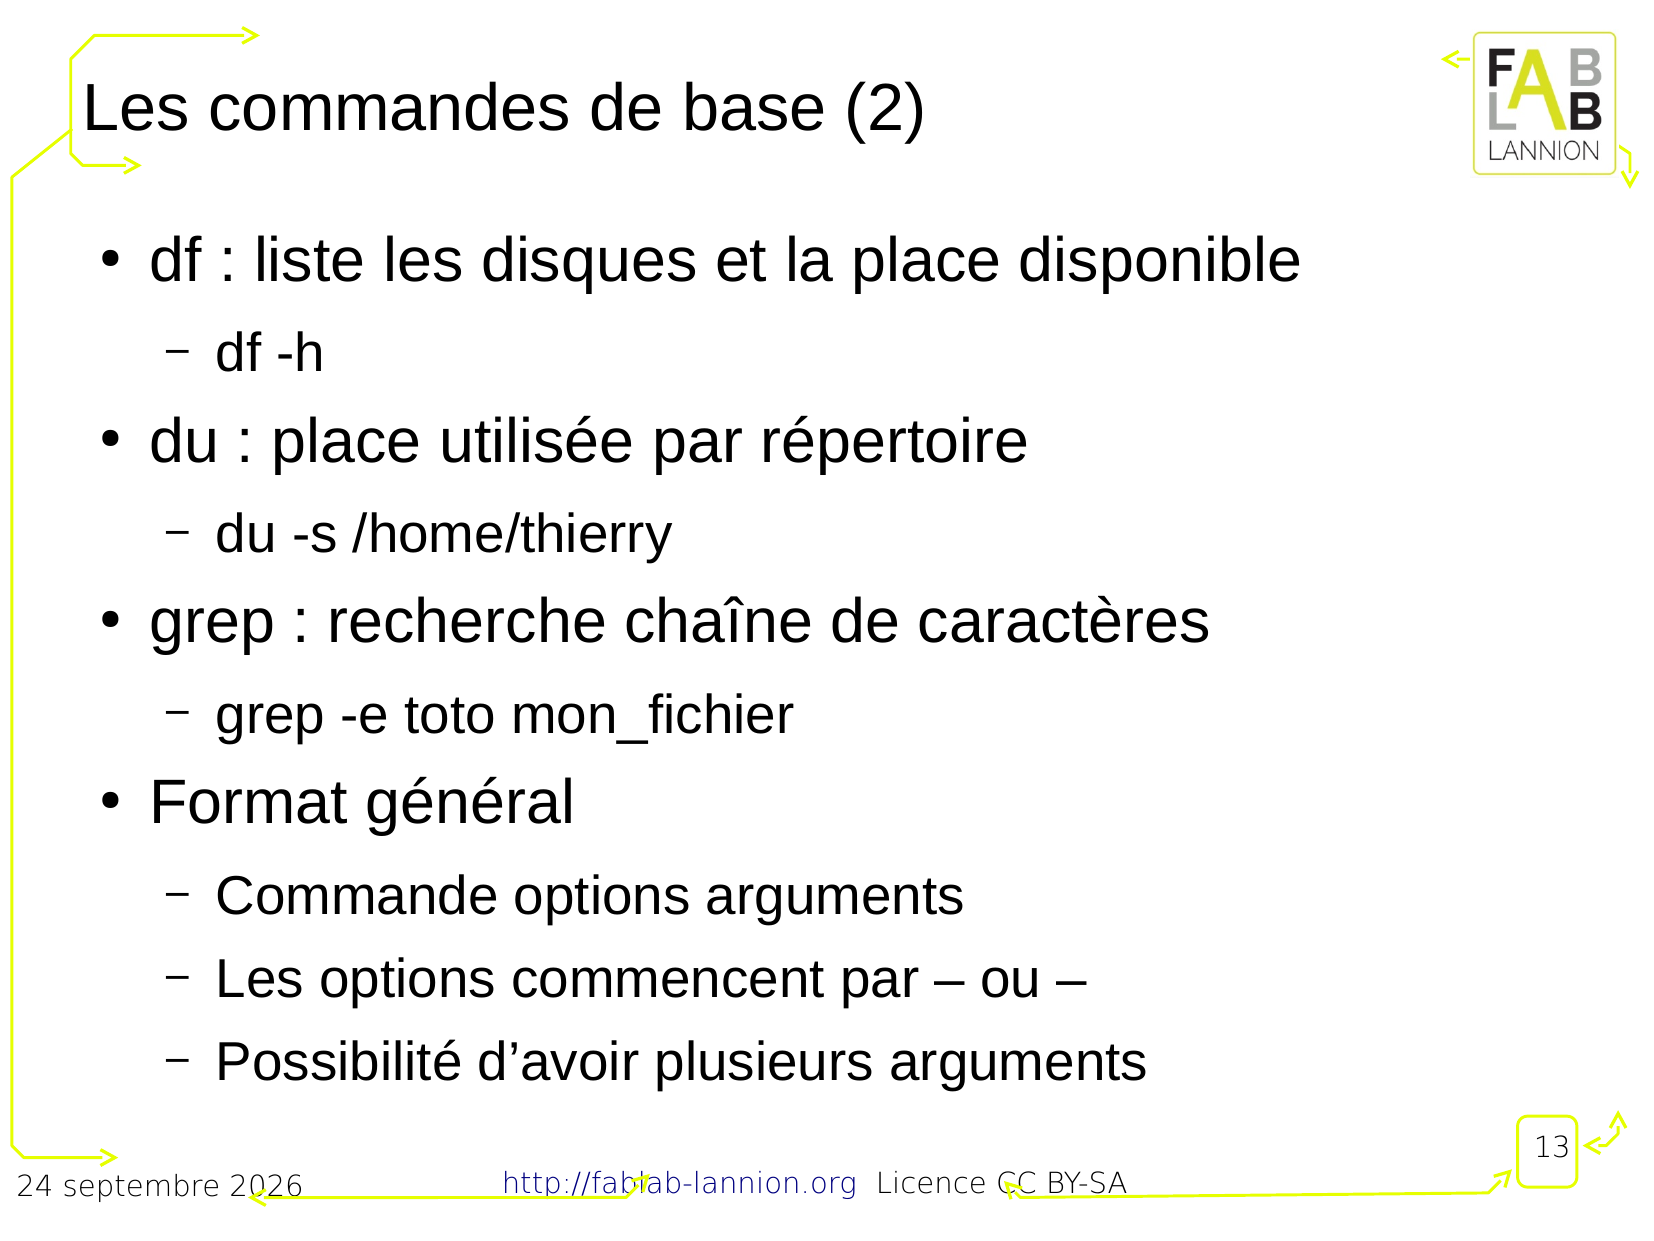

# Les commandes de base (2)
df : liste les disques et la place disponible
df -h
du : place utilisée par répertoire
du -s /home/thierry
grep : recherche chaîne de caractères
grep -e toto mon_fichier
Format général
Commande options arguments
Les options commencent par – ou –
Possibilité d’avoir plusieurs arguments
13